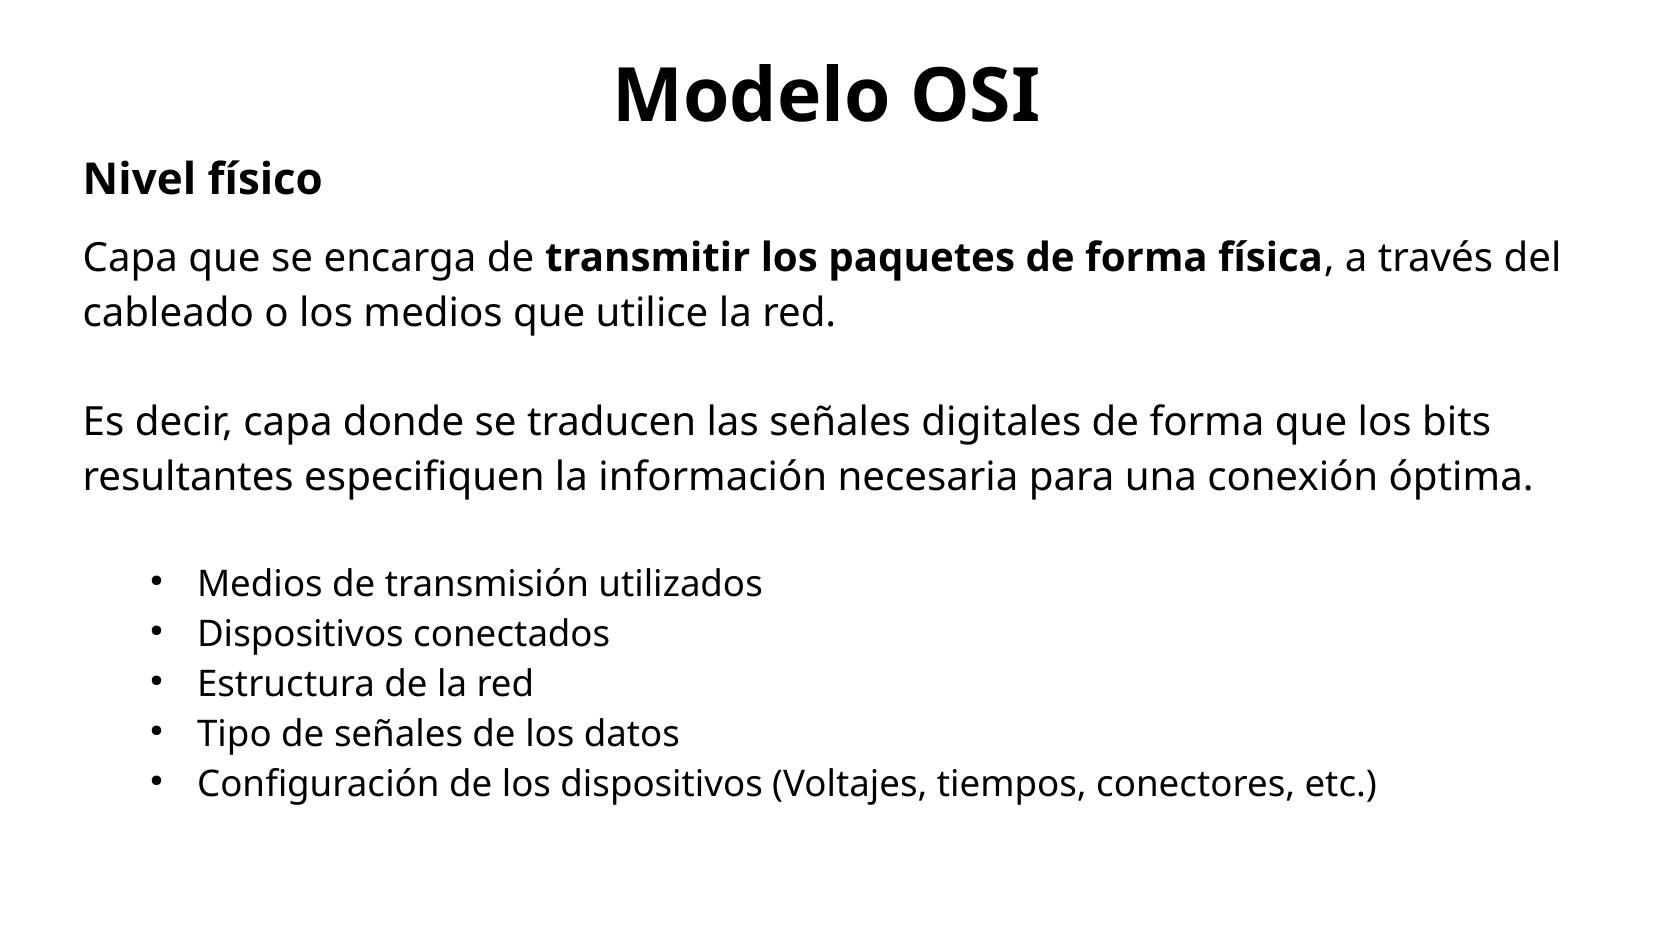

# Modelo OSI
Nivel físico
Capa que se encarga de transmitir los paquetes de forma física, a través del cableado o los medios que utilice la red.
Es decir, capa donde se traducen las señales digitales de forma que los bits resultantes especifiquen la información necesaria para una conexión óptima.
Medios de transmisión utilizados
Dispositivos conectados
Estructura de la red
Tipo de señales de los datos
Configuración de los dispositivos (Voltajes, tiempos, conectores, etc.)